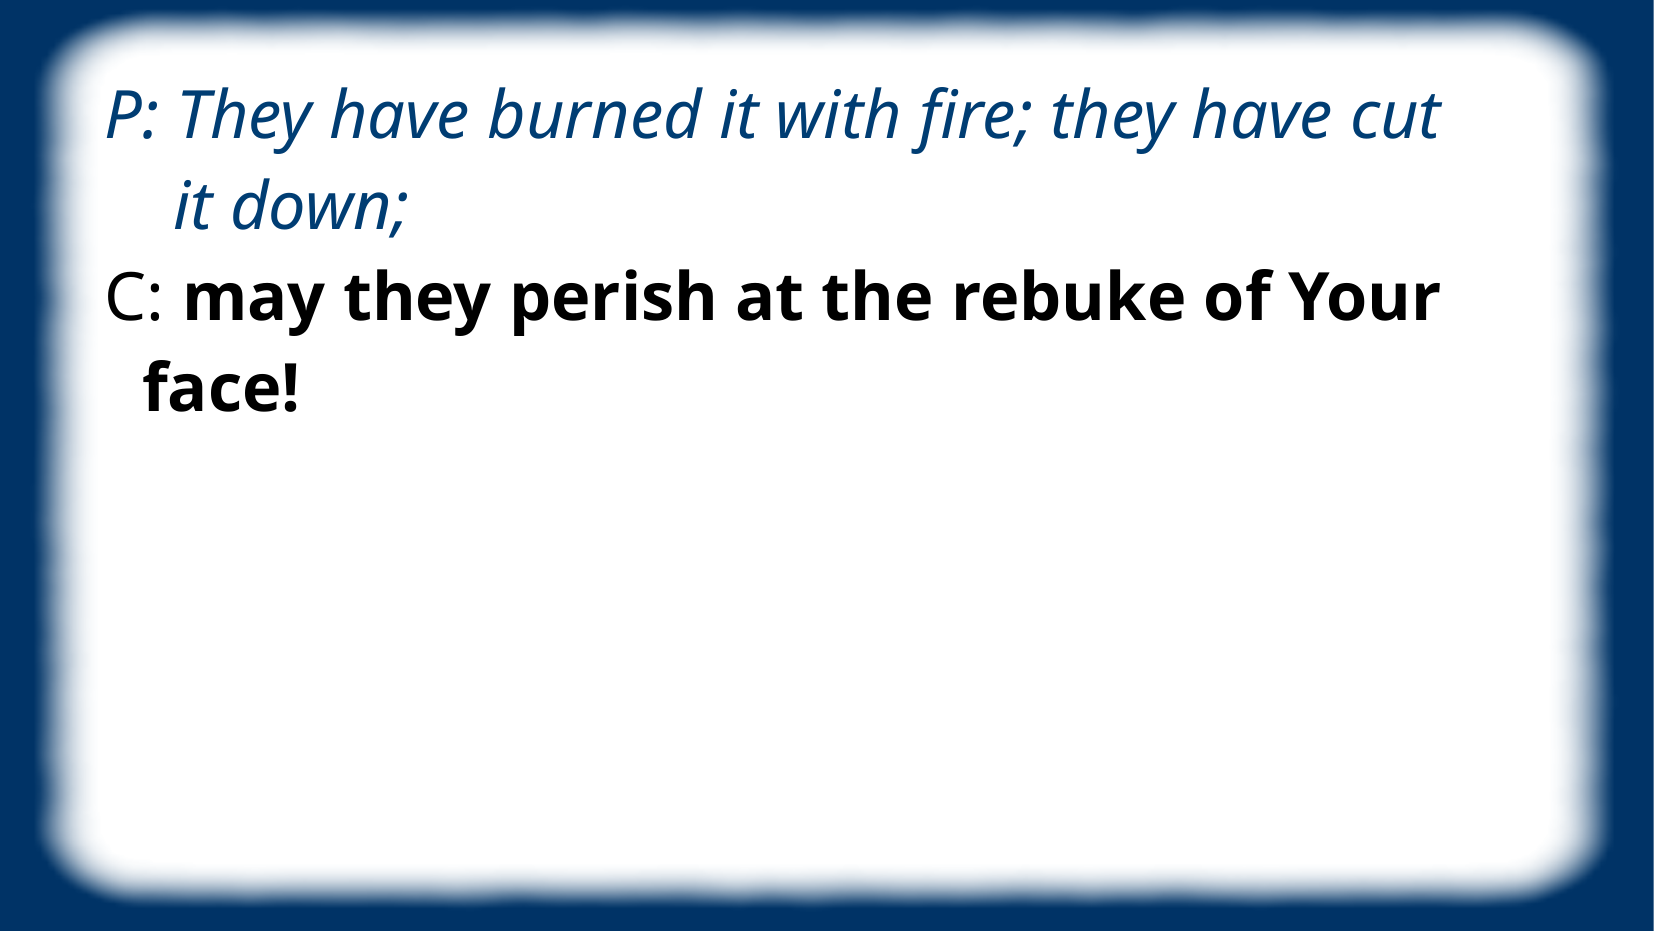

P: They have burned it with fire; they have cut
 it down;
C: may they perish at the rebuke of Your face!